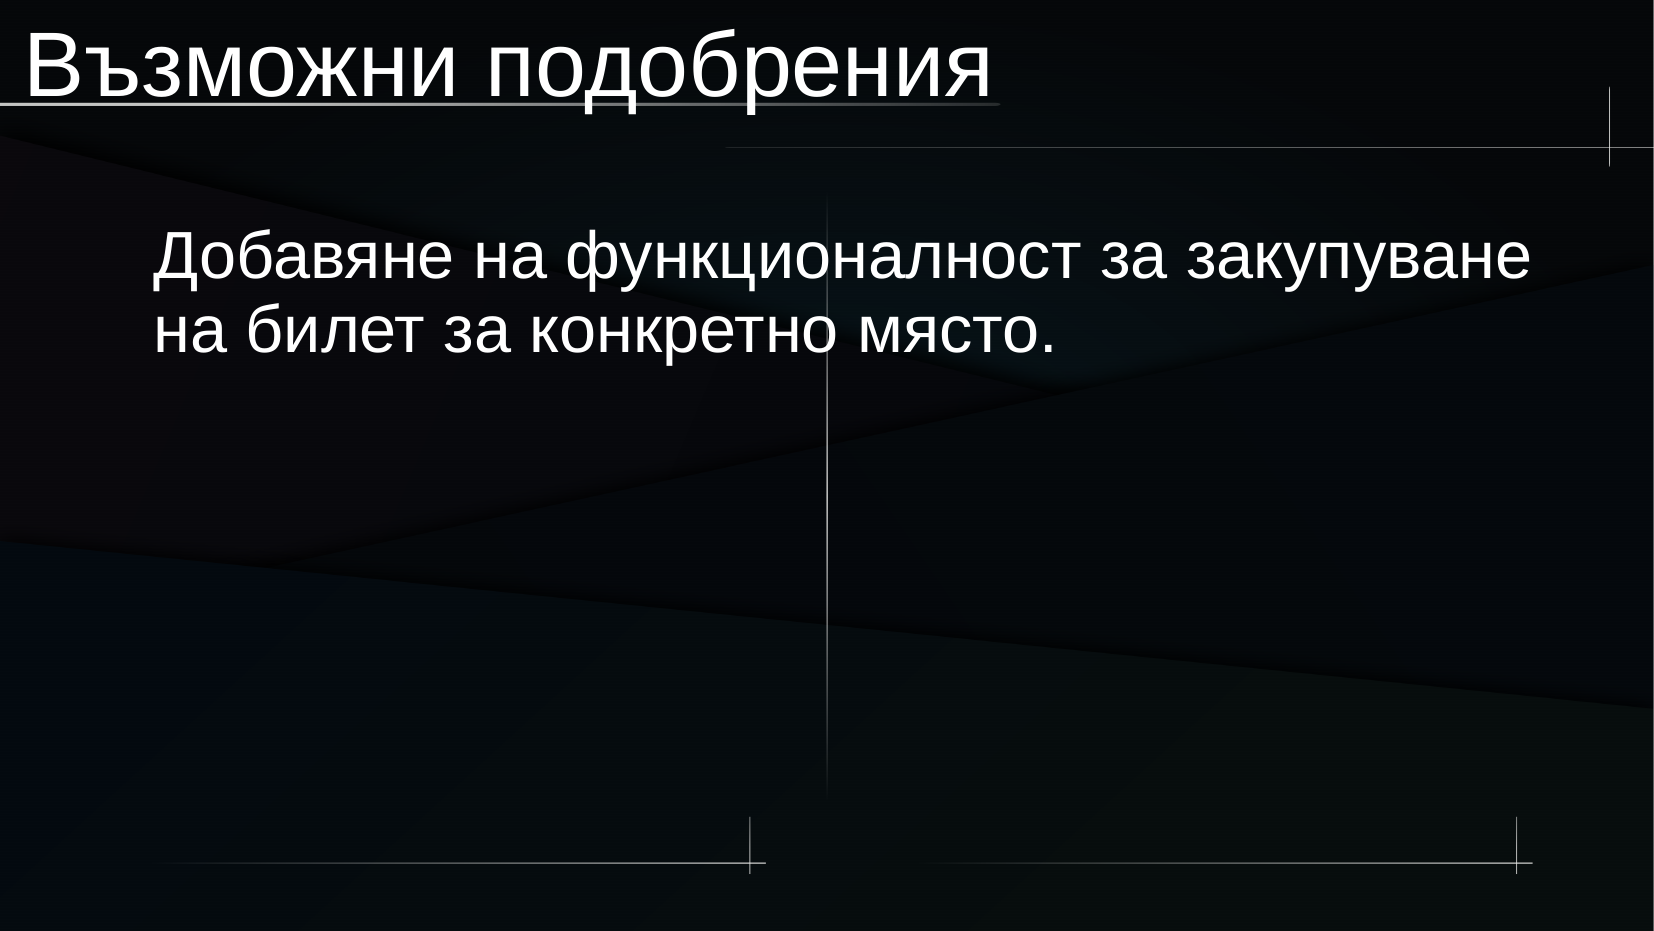

# Възможни подобрения
Добавяне на функционалност за закупуване на билет за конкретно място.